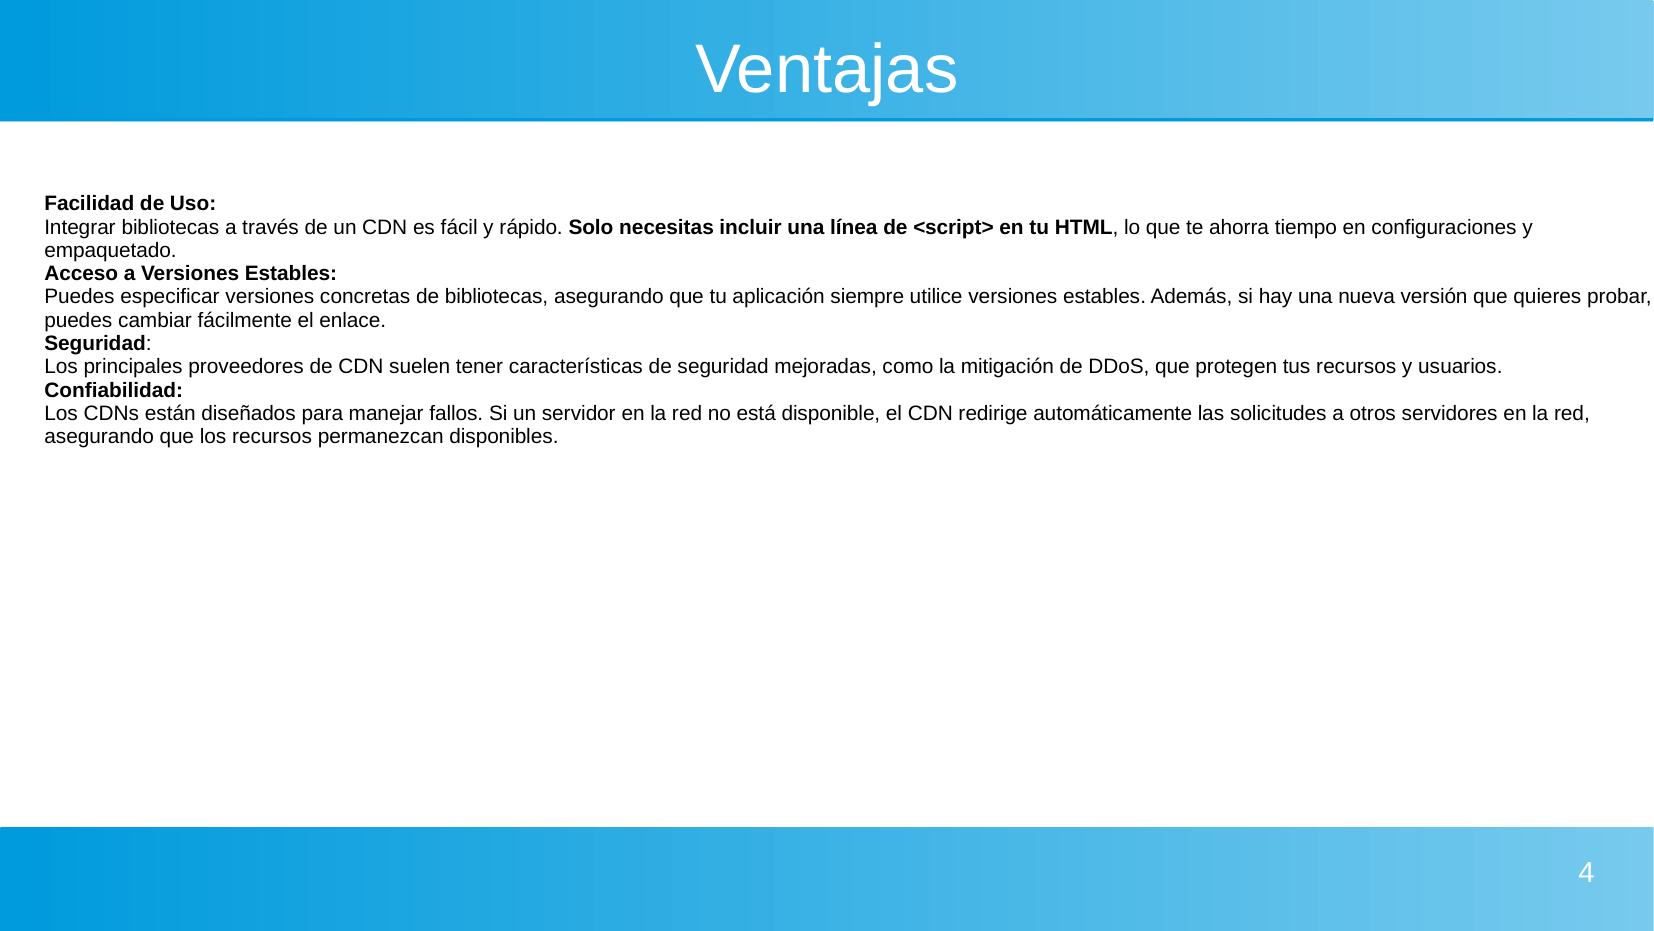

# Ventajas
Facilidad de Uso:
Integrar bibliotecas a través de un CDN es fácil y rápido. Solo necesitas incluir una línea de <script> en tu HTML, lo que te ahorra tiempo en configuraciones y empaquetado.
Acceso a Versiones Estables:
Puedes especificar versiones concretas de bibliotecas, asegurando que tu aplicación siempre utilice versiones estables. Además, si hay una nueva versión que quieres probar, puedes cambiar fácilmente el enlace.
Seguridad:
Los principales proveedores de CDN suelen tener características de seguridad mejoradas, como la mitigación de DDoS, que protegen tus recursos y usuarios.
Confiabilidad:
Los CDNs están diseñados para manejar fallos. Si un servidor en la red no está disponible, el CDN redirige automáticamente las solicitudes a otros servidores en la red, asegurando que los recursos permanezcan disponibles.
4